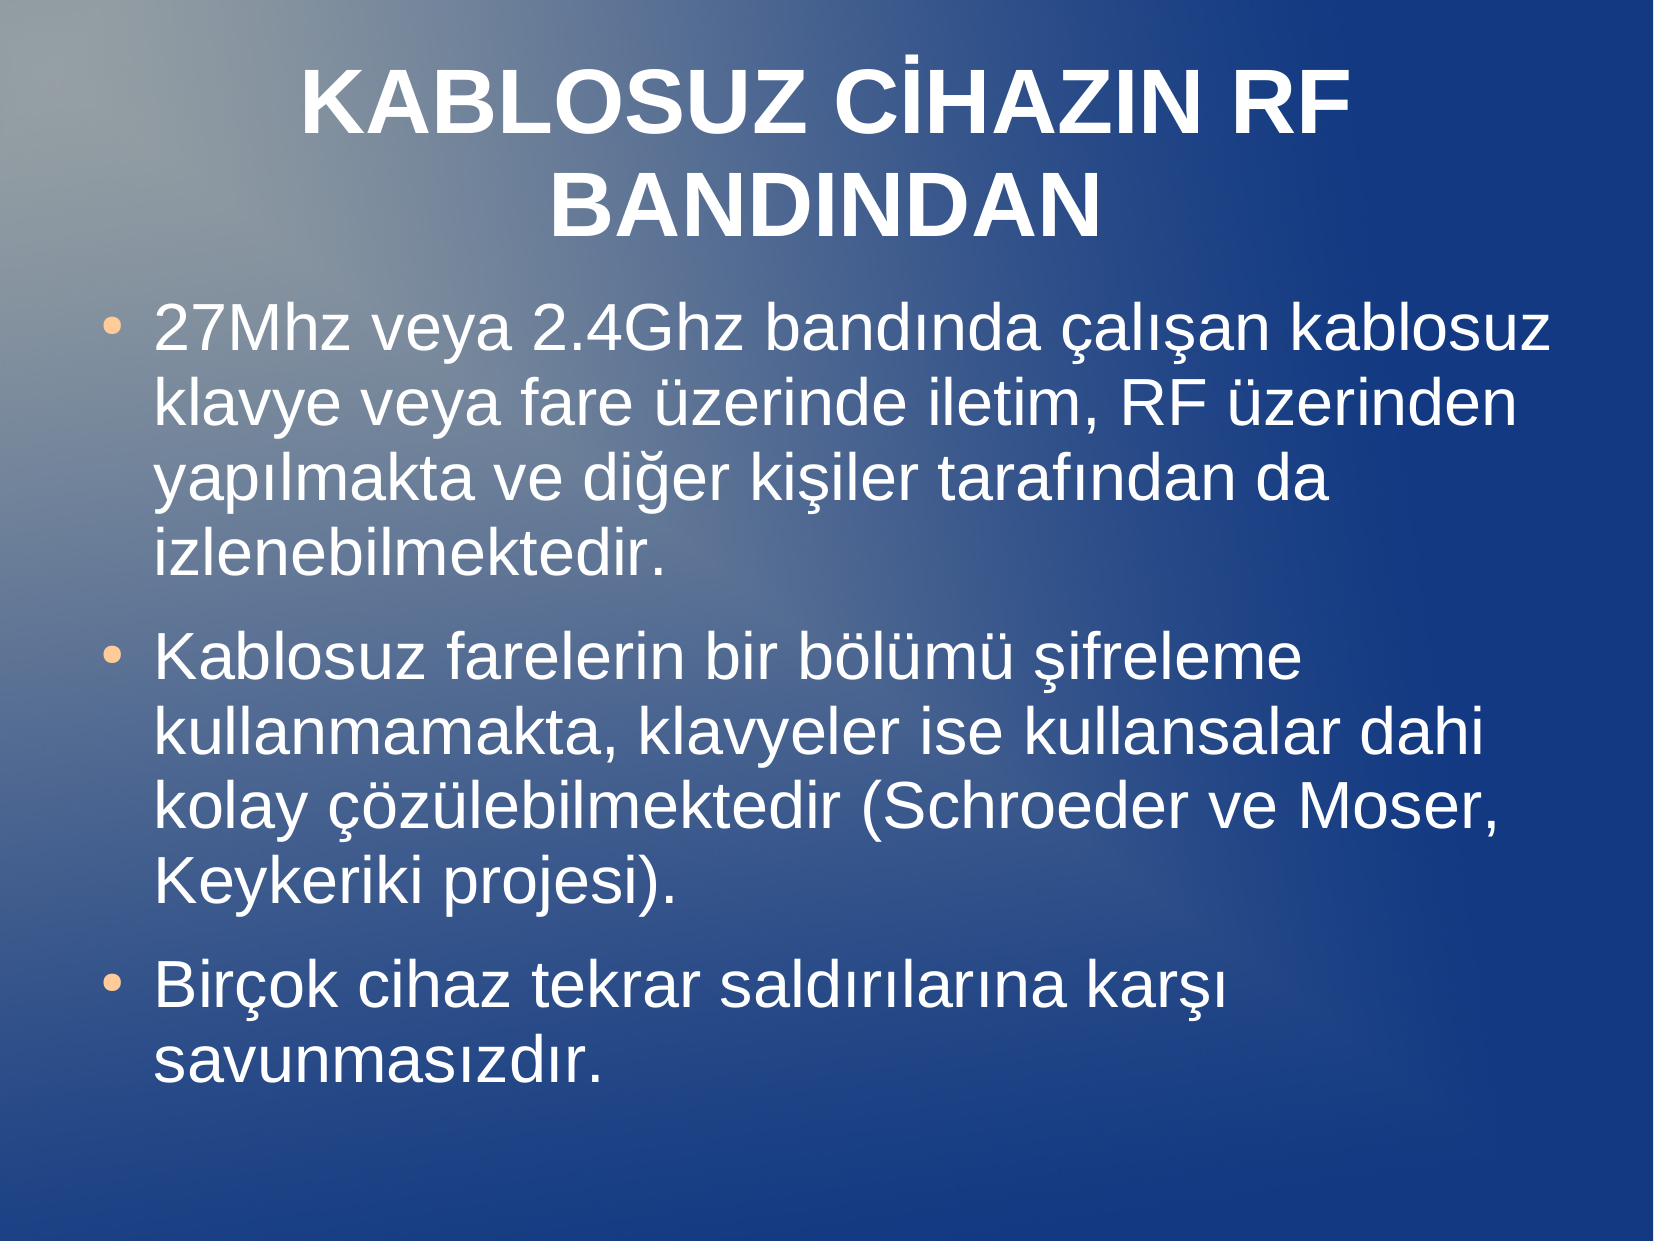

# KABLOSUZ CİHAZIN RF BANDINDAN
27Mhz veya 2.4Ghz bandında çalışan kablosuz klavye veya fare üzerinde iletim, RF üzerinden yapılmakta ve diğer kişiler tarafından da izlenebilmektedir.
Kablosuz farelerin bir bölümü şifreleme kullanmamakta, klavyeler ise kullansalar dahi kolay çözülebilmektedir (Schroeder ve Moser, Keykeriki projesi).
Birçok cihaz tekrar saldırılarına karşı savunmasızdır.